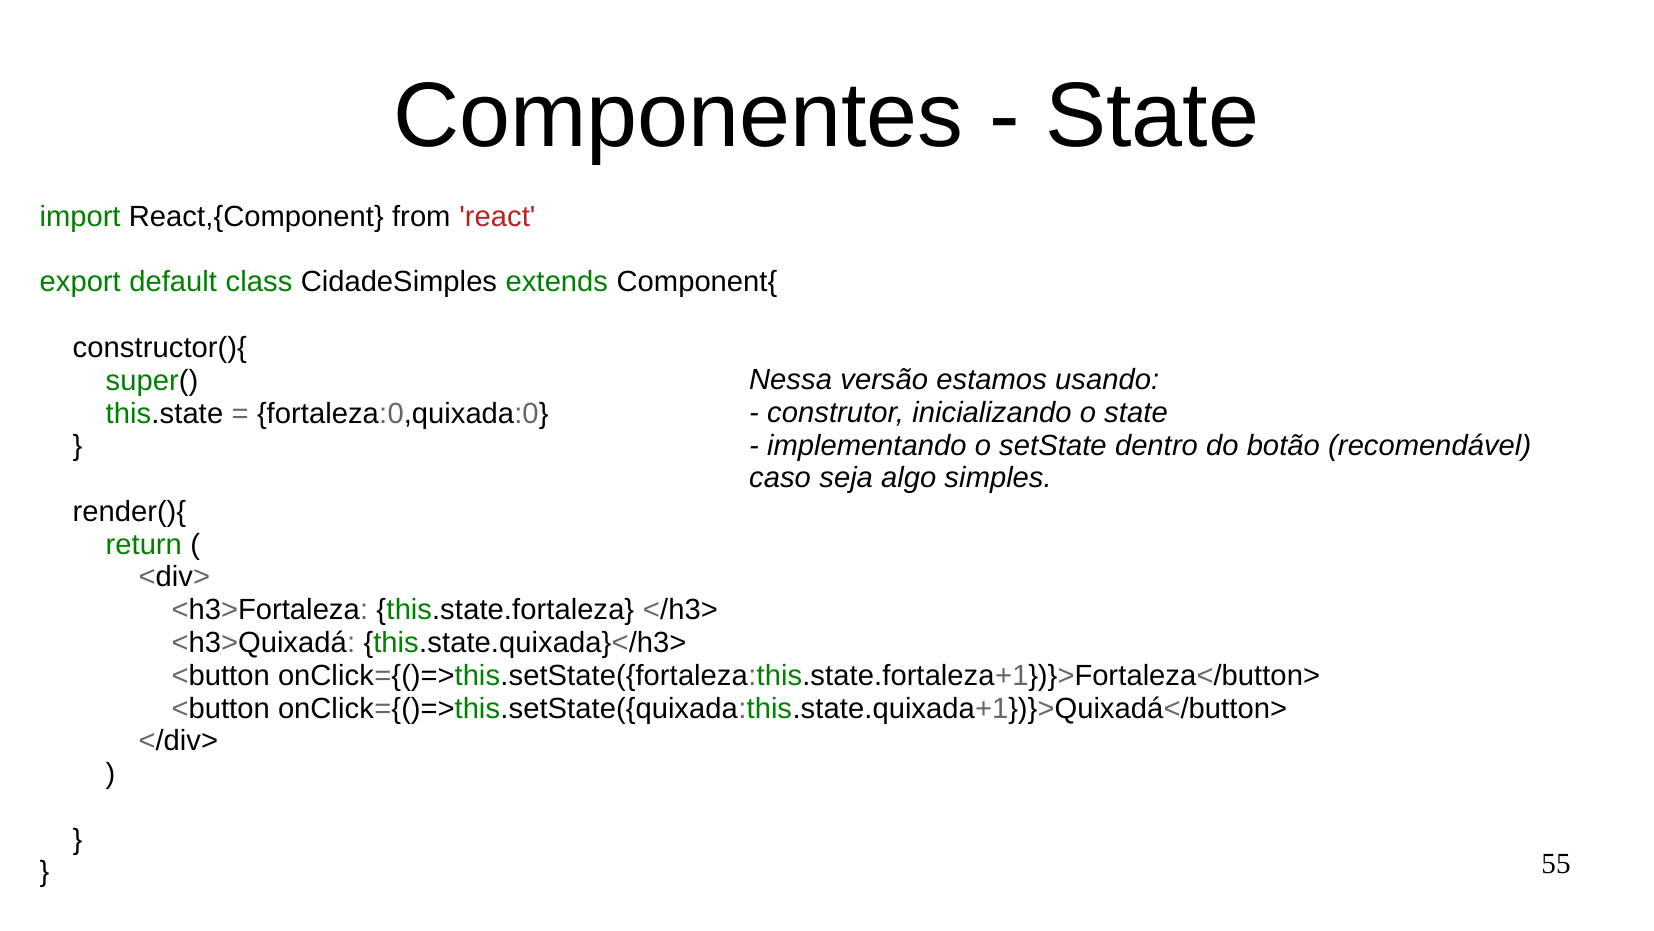

# Componentes - State
import React,{Component} from 'react'
export default class CidadeSimples extends Component{
 constructor(){
 super()
 this.state = {fortaleza:0,quixada:0}
 }
 render(){
 return (
 <div>
 <h3>Fortaleza: {this.state.fortaleza} </h3>
 <h3>Quixadá: {this.state.quixada}</h3>
 <button onClick={()=>this.setState({fortaleza:this.state.fortaleza+1})}>Fortaleza</button>
 <button onClick={()=>this.setState({quixada:this.state.quixada+1})}>Quixadá</button>
 </div>
 )
 }
}
Nessa versão estamos usando:
- construtor, inicializando o state
- implementando o setState dentro do botão (recomendável)
caso seja algo simples.
55